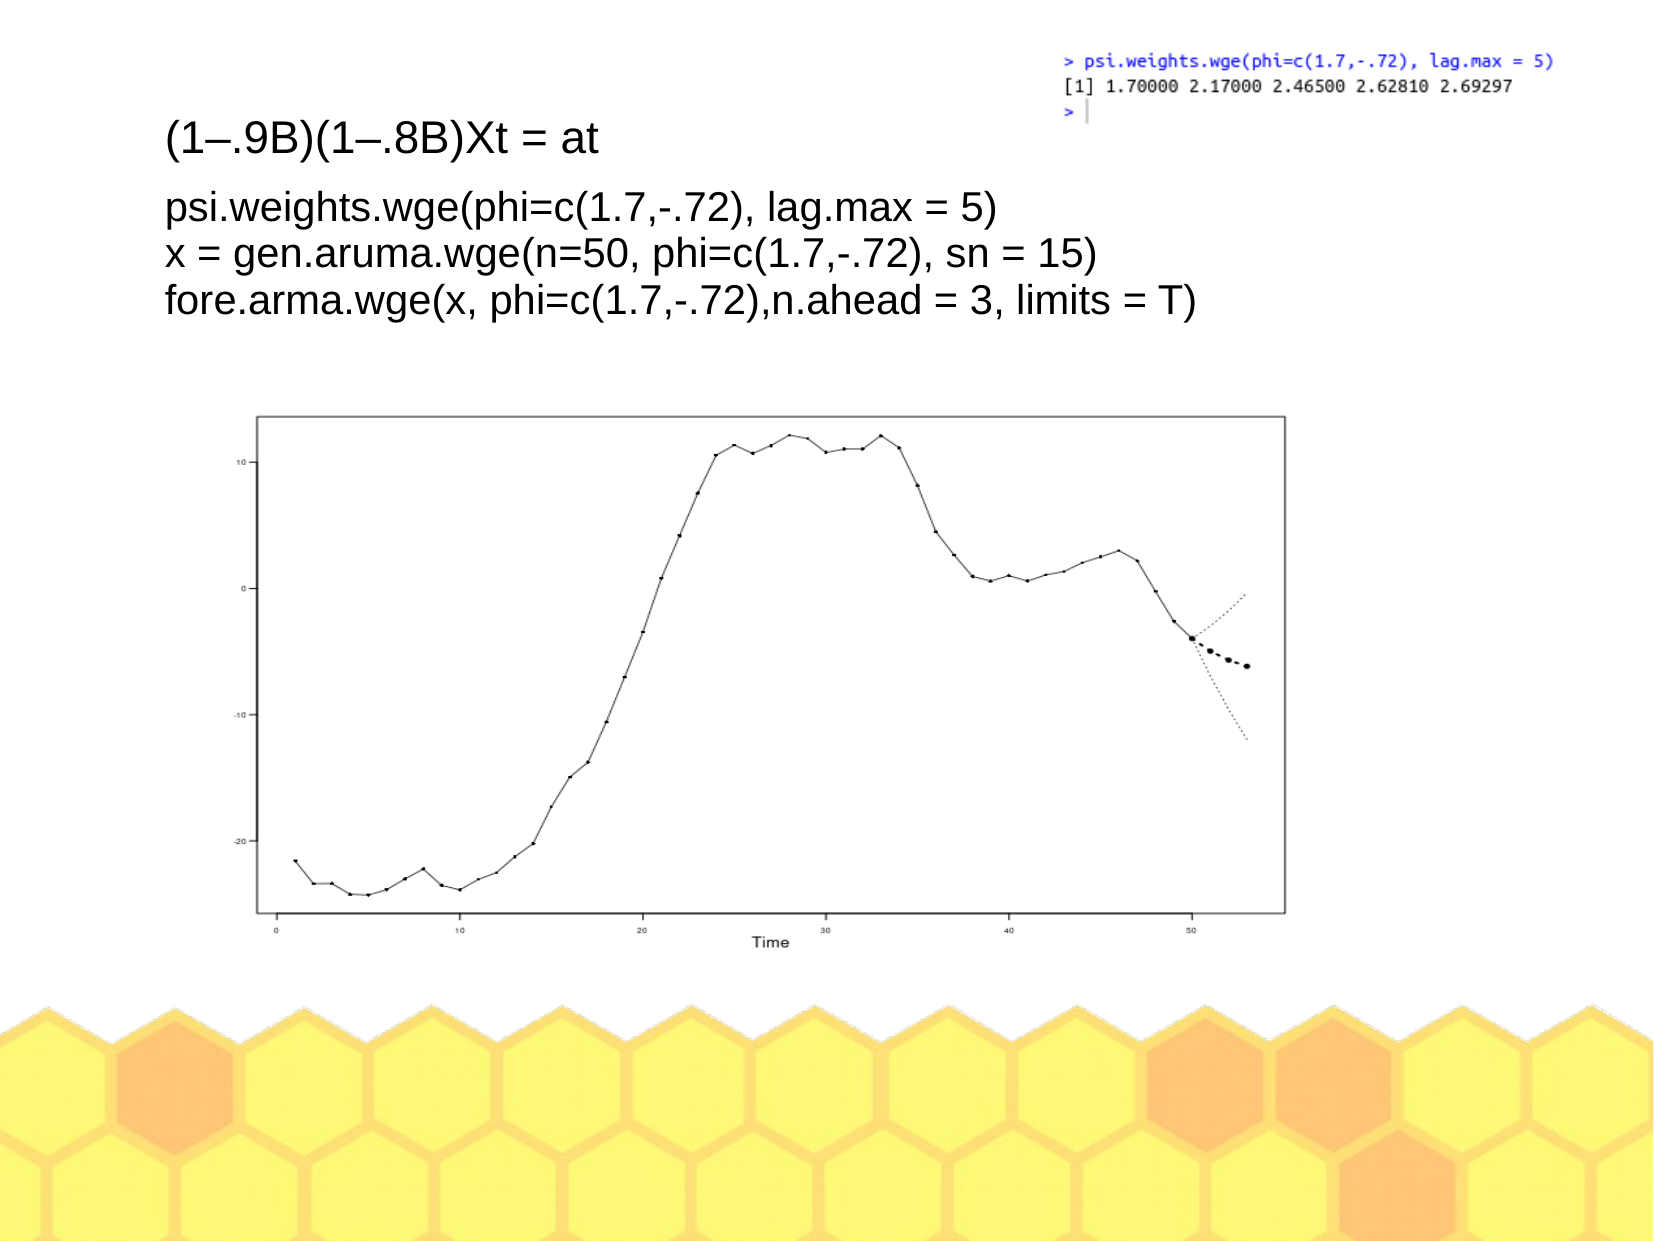

(1–.9B)(1–.8B)Xt = at
psi.weights.wge(phi=c(1.7,-.72), lag.max = 5)
x = gen.aruma.wge(n=50, phi=c(1.7,-.72), sn = 15)
fore.arma.wge(x, phi=c(1.7,-.72),n.ahead = 3, limits = T)